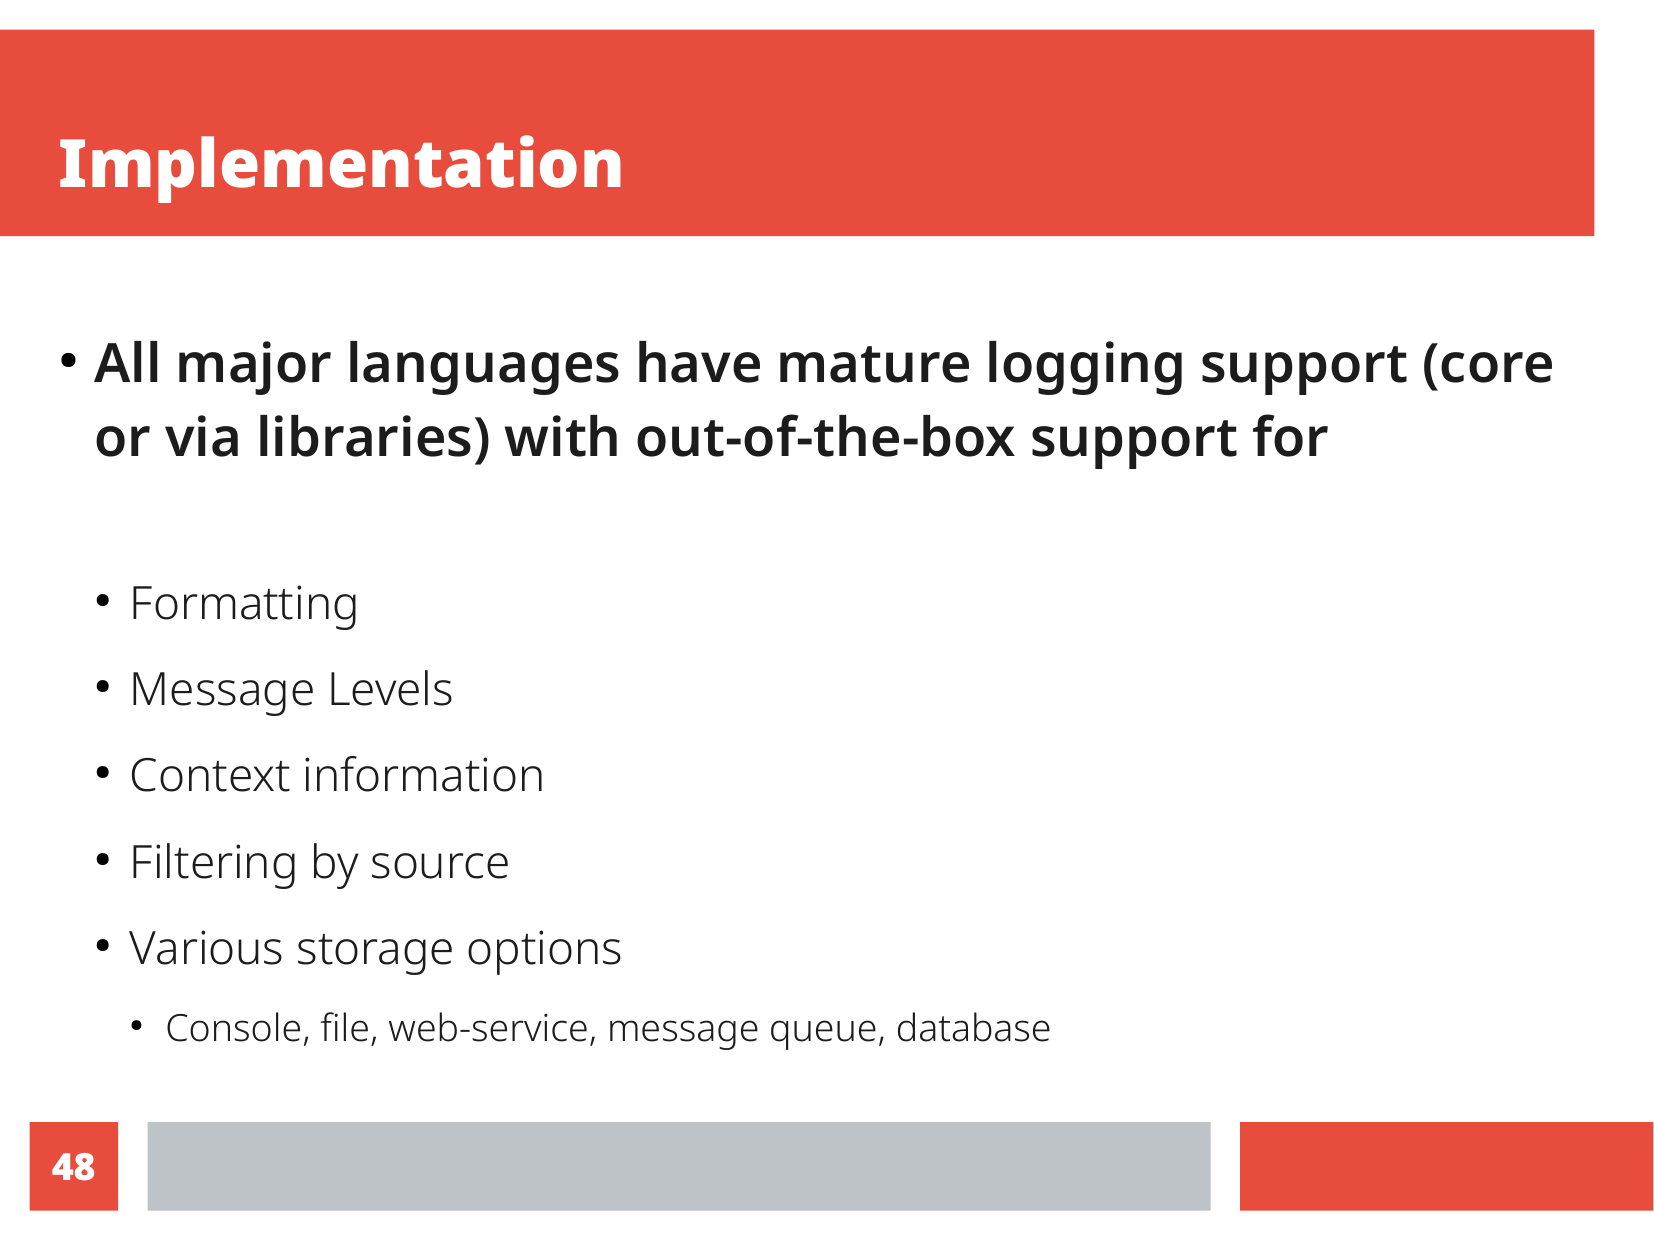

# Implementation
All major languages have mature logging support (core or via libraries) with out-of-the-box support for
Formatting
Message Levels
Context information
Filtering by source
Various storage options
Console, file, web-service, message queue, database
48